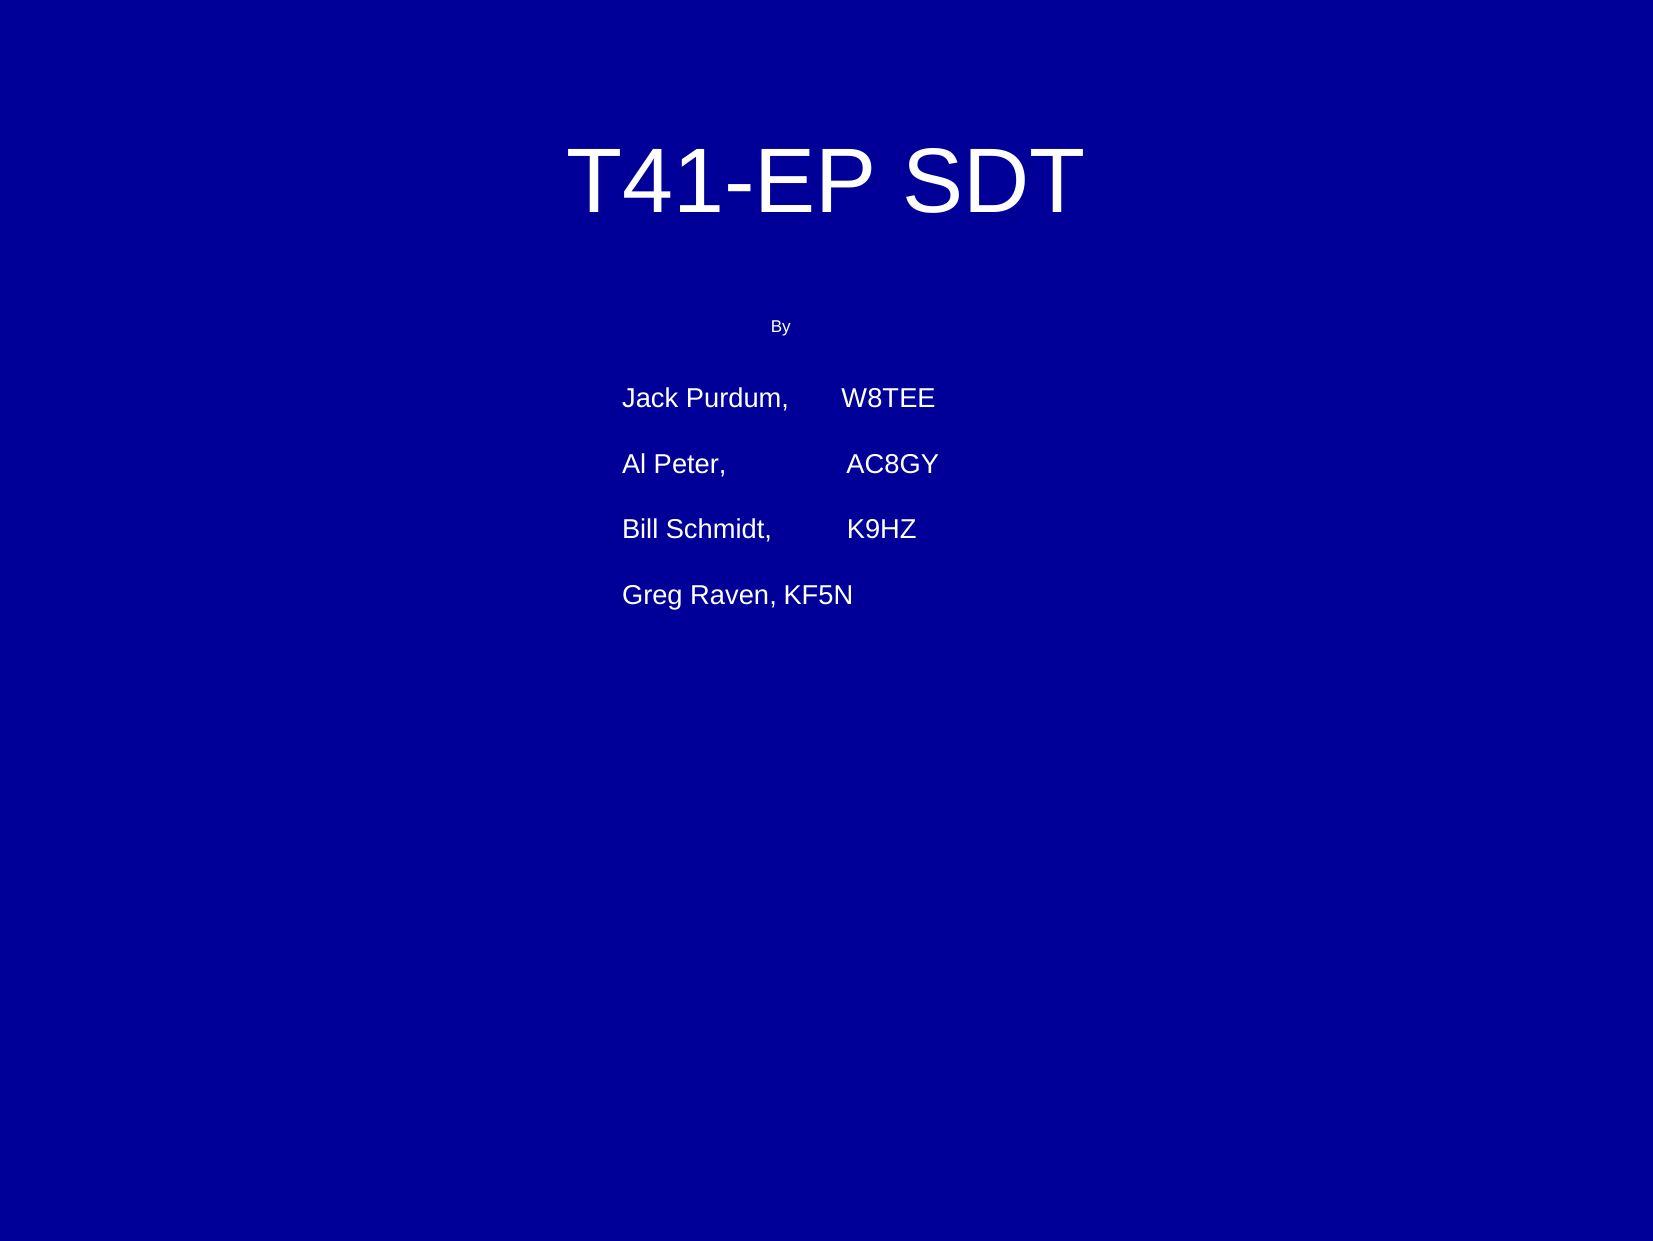

# T41-EP SDT
By
Jack Purdum, W8TEE
Al Peter, AC8GY
Bill Schmidt, K9HZ
Greg Raven,			KF5N